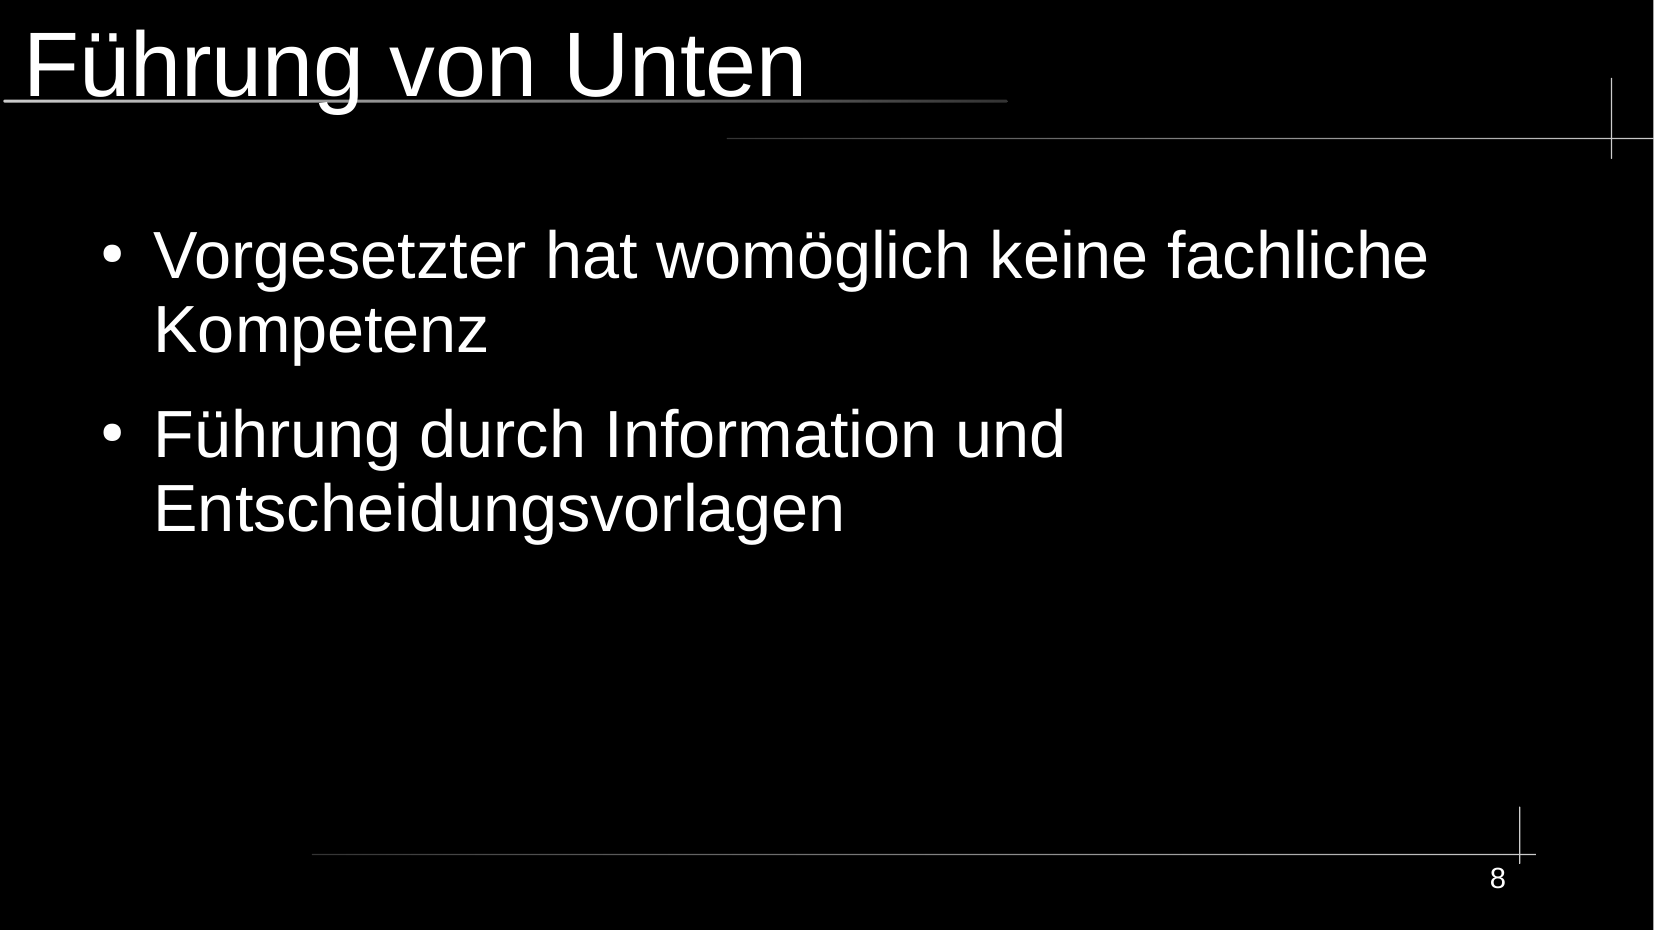

# Führung von Unten
Vorgesetzter hat womöglich keine fachliche Kompetenz
Führung durch Information und Entscheidungsvorlagen
8